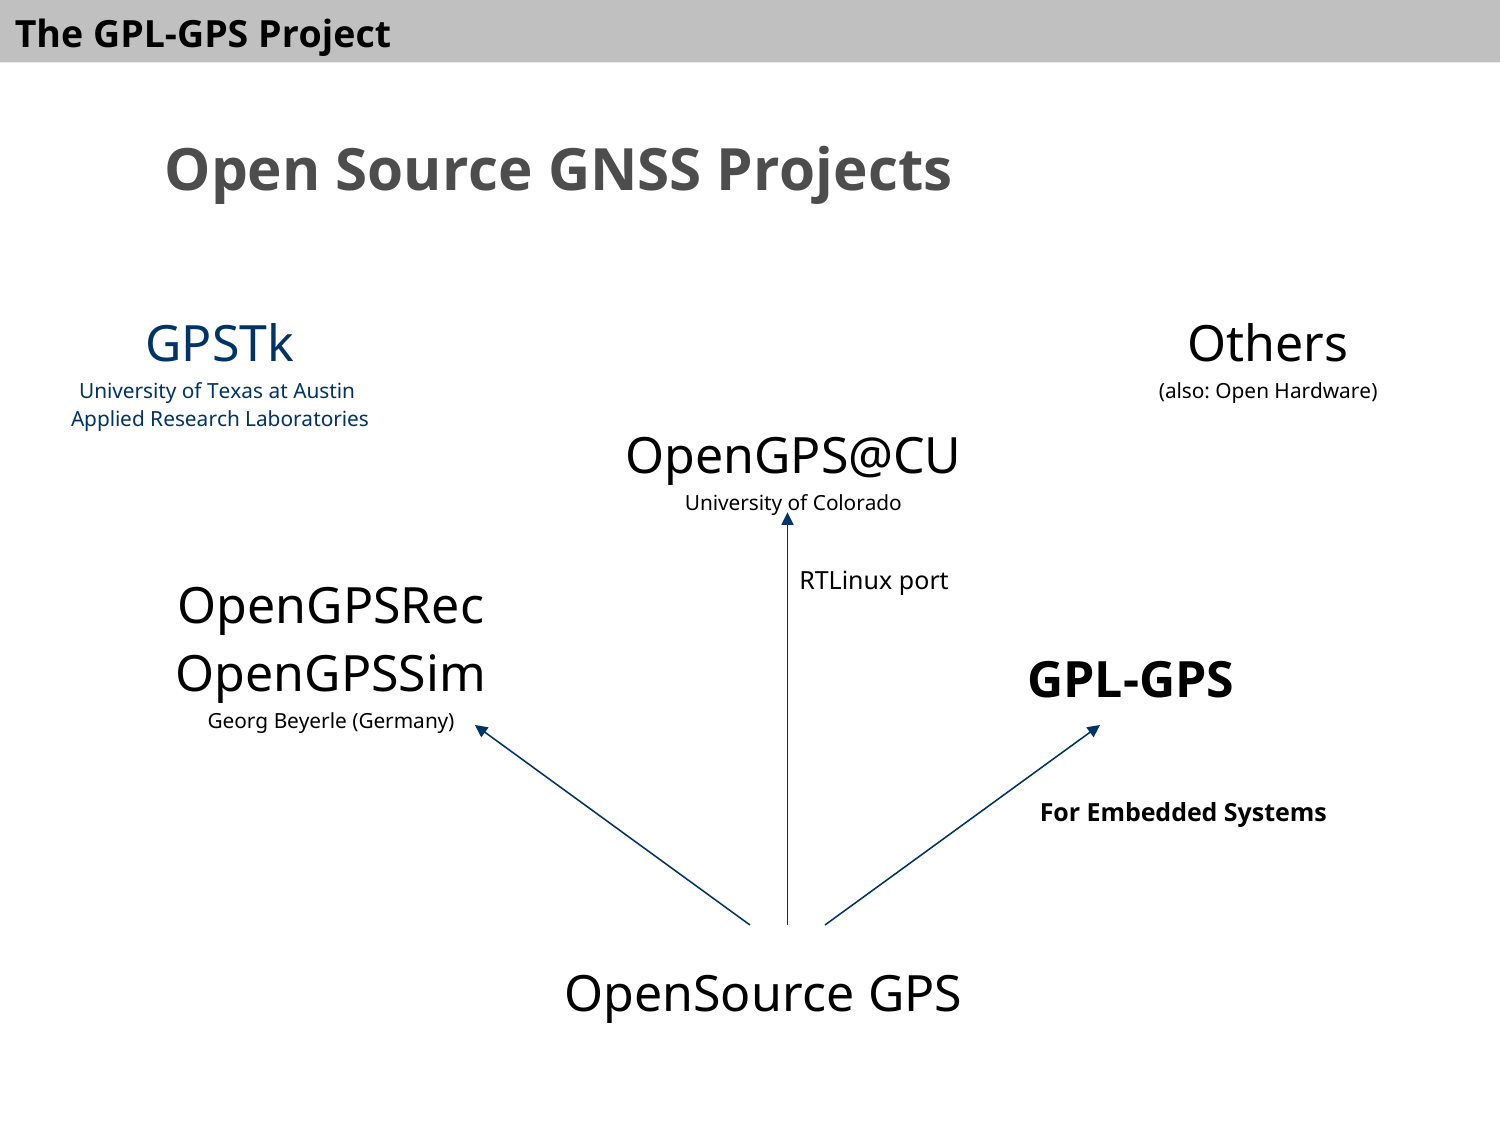

# Open Source GNSS Projects
GPSTk
University of Texas at Austin
Applied Research Laboratories
Others
(also: Open Hardware)
OpenGPS@CU
University of Colorado
RTLinux port
OpenGPSRec
OpenGPSSim
Georg Beyerle (Germany)
GPL-GPS
For Embedded Systems
OpenSource GPS